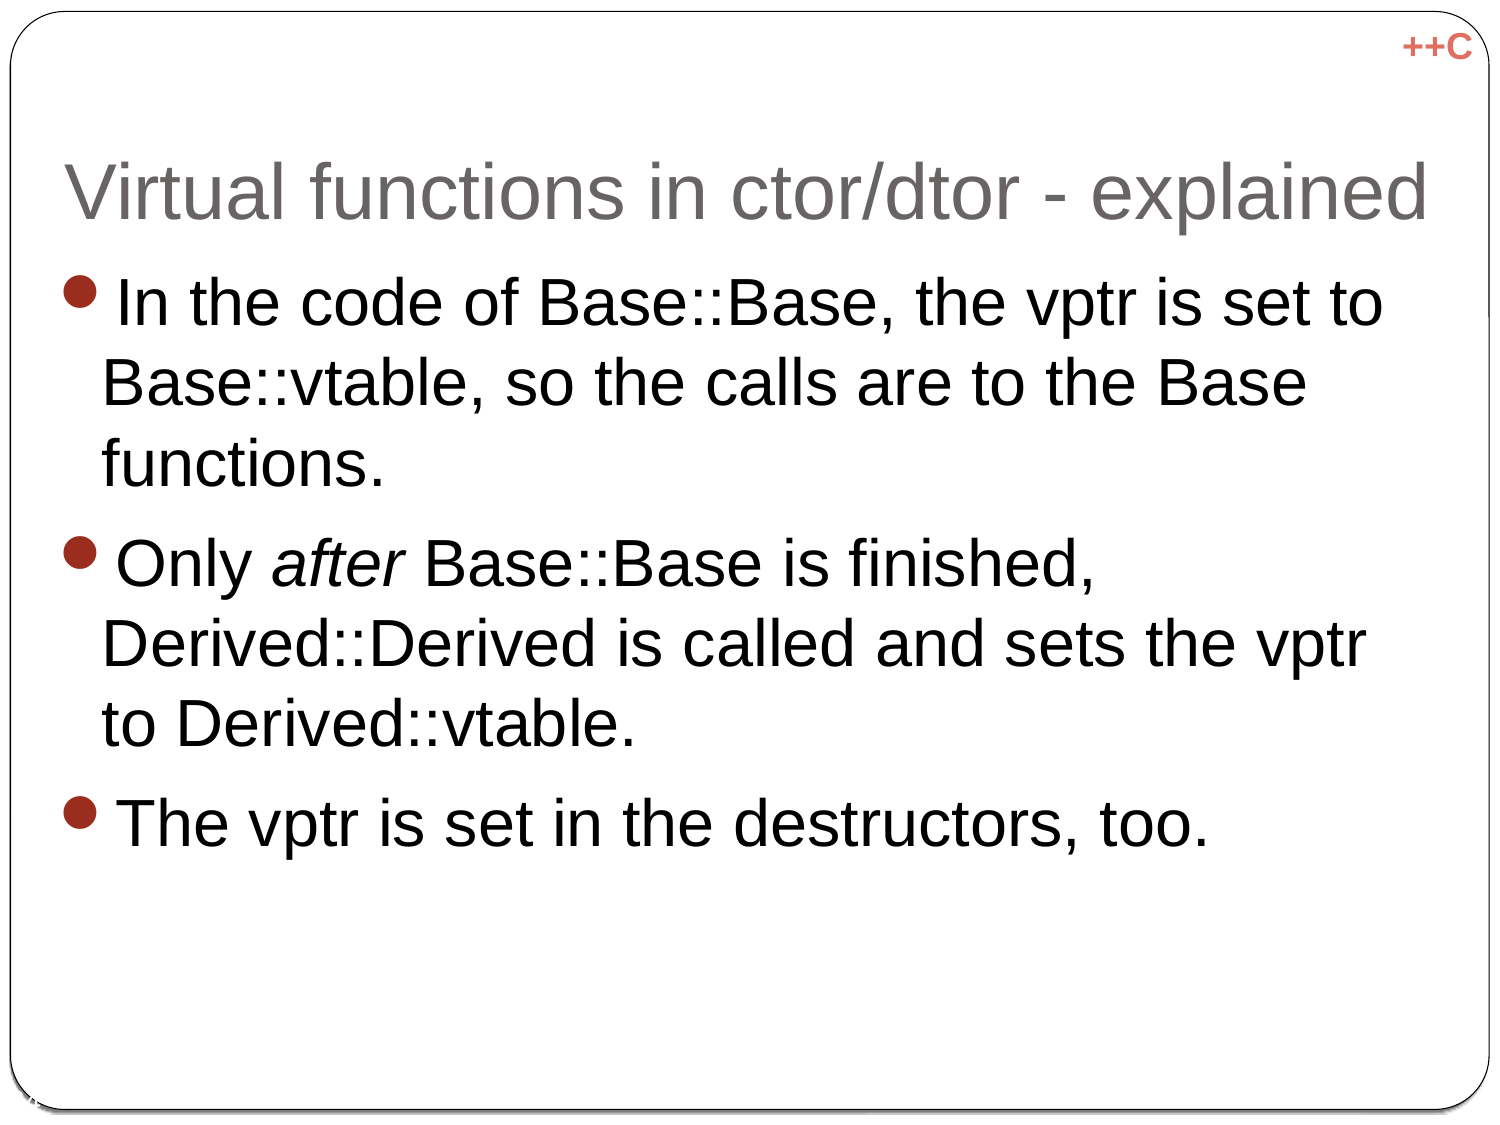

# Virtual functions in ctor/dtor - explained
In the code of Base::Base, the vptr is set to Base::vtable, so the calls are to the Base functions.
Only after Base::Base is finished, Derived::Derived is called and sets the vptr to Derived::vtable.
The vptr is set in the destructors, too.